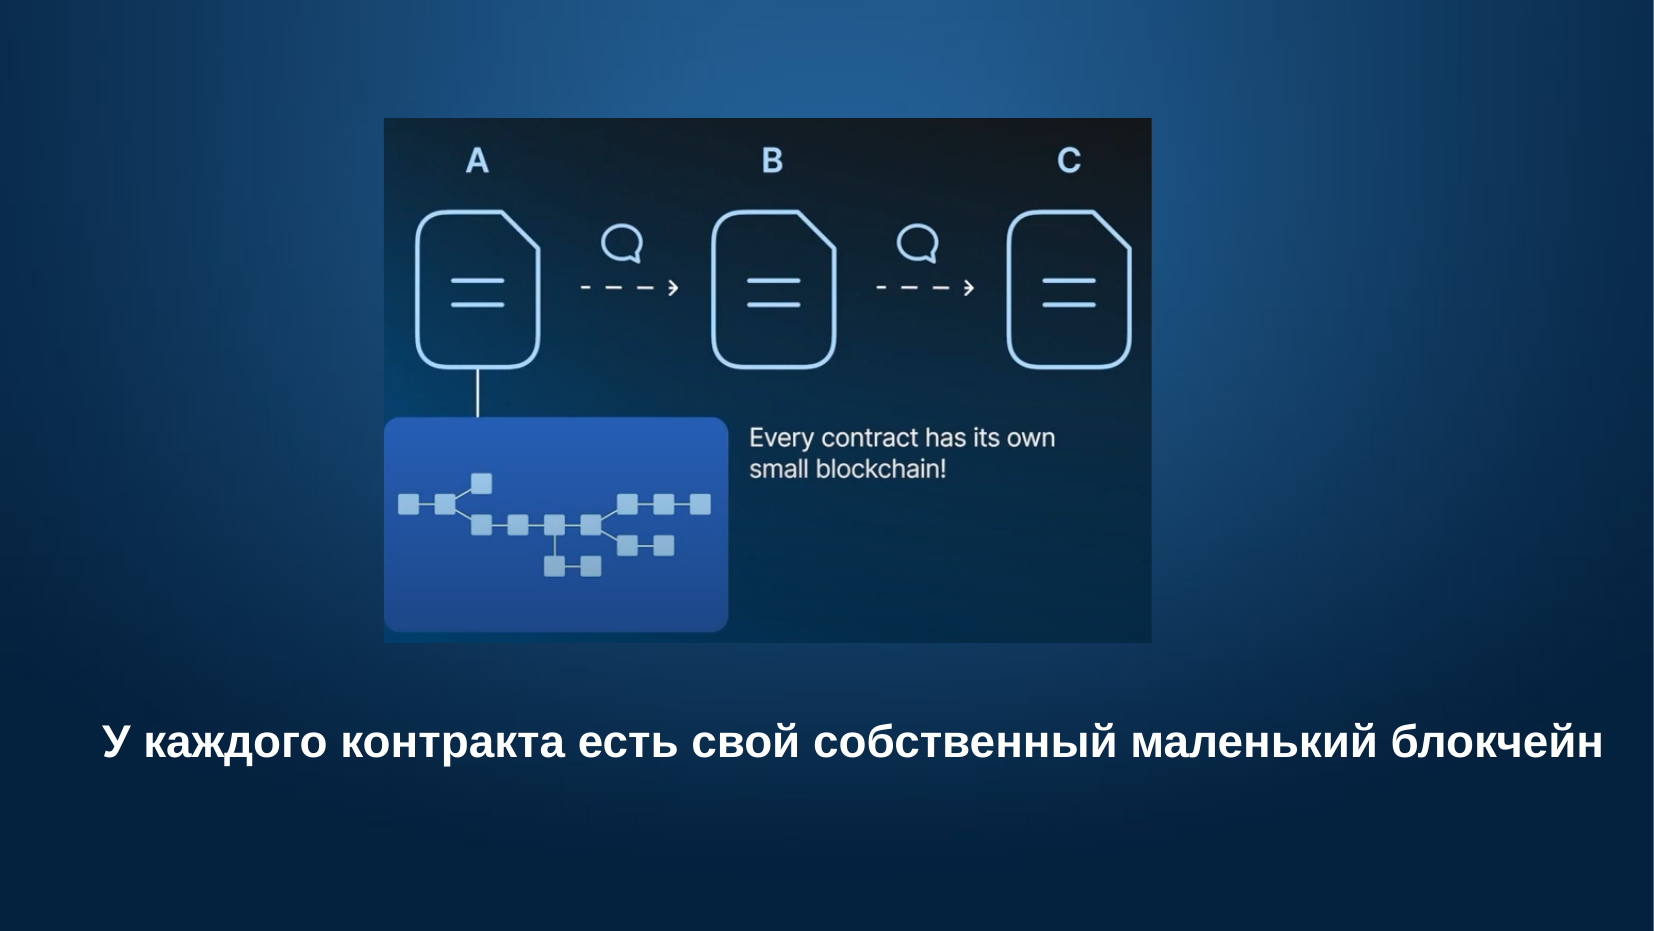

У каждого контракта есть свой собственный маленький блокчейн